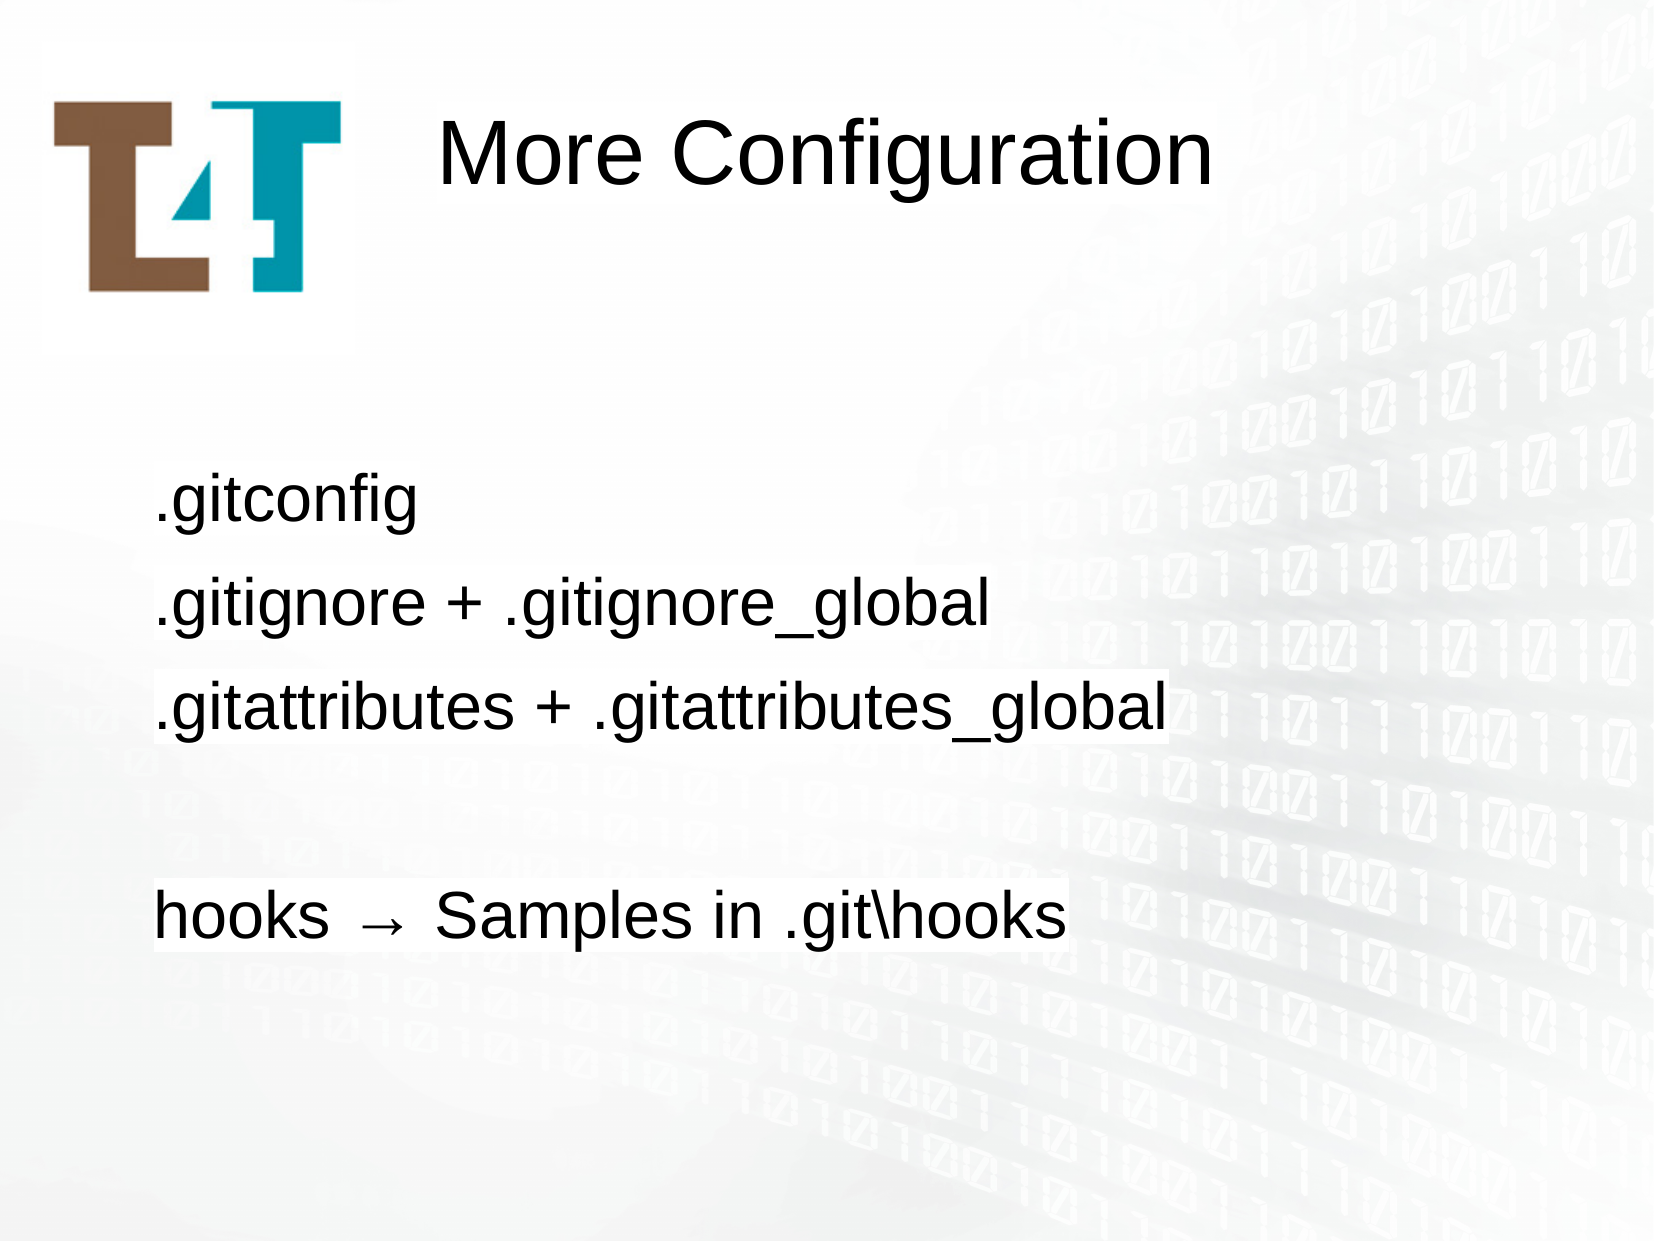

# More Configuration
.gitconfig
.gitignore + .gitignore_global
.gitattributes + .gitattributes_global
hooks → Samples in .git\hooks